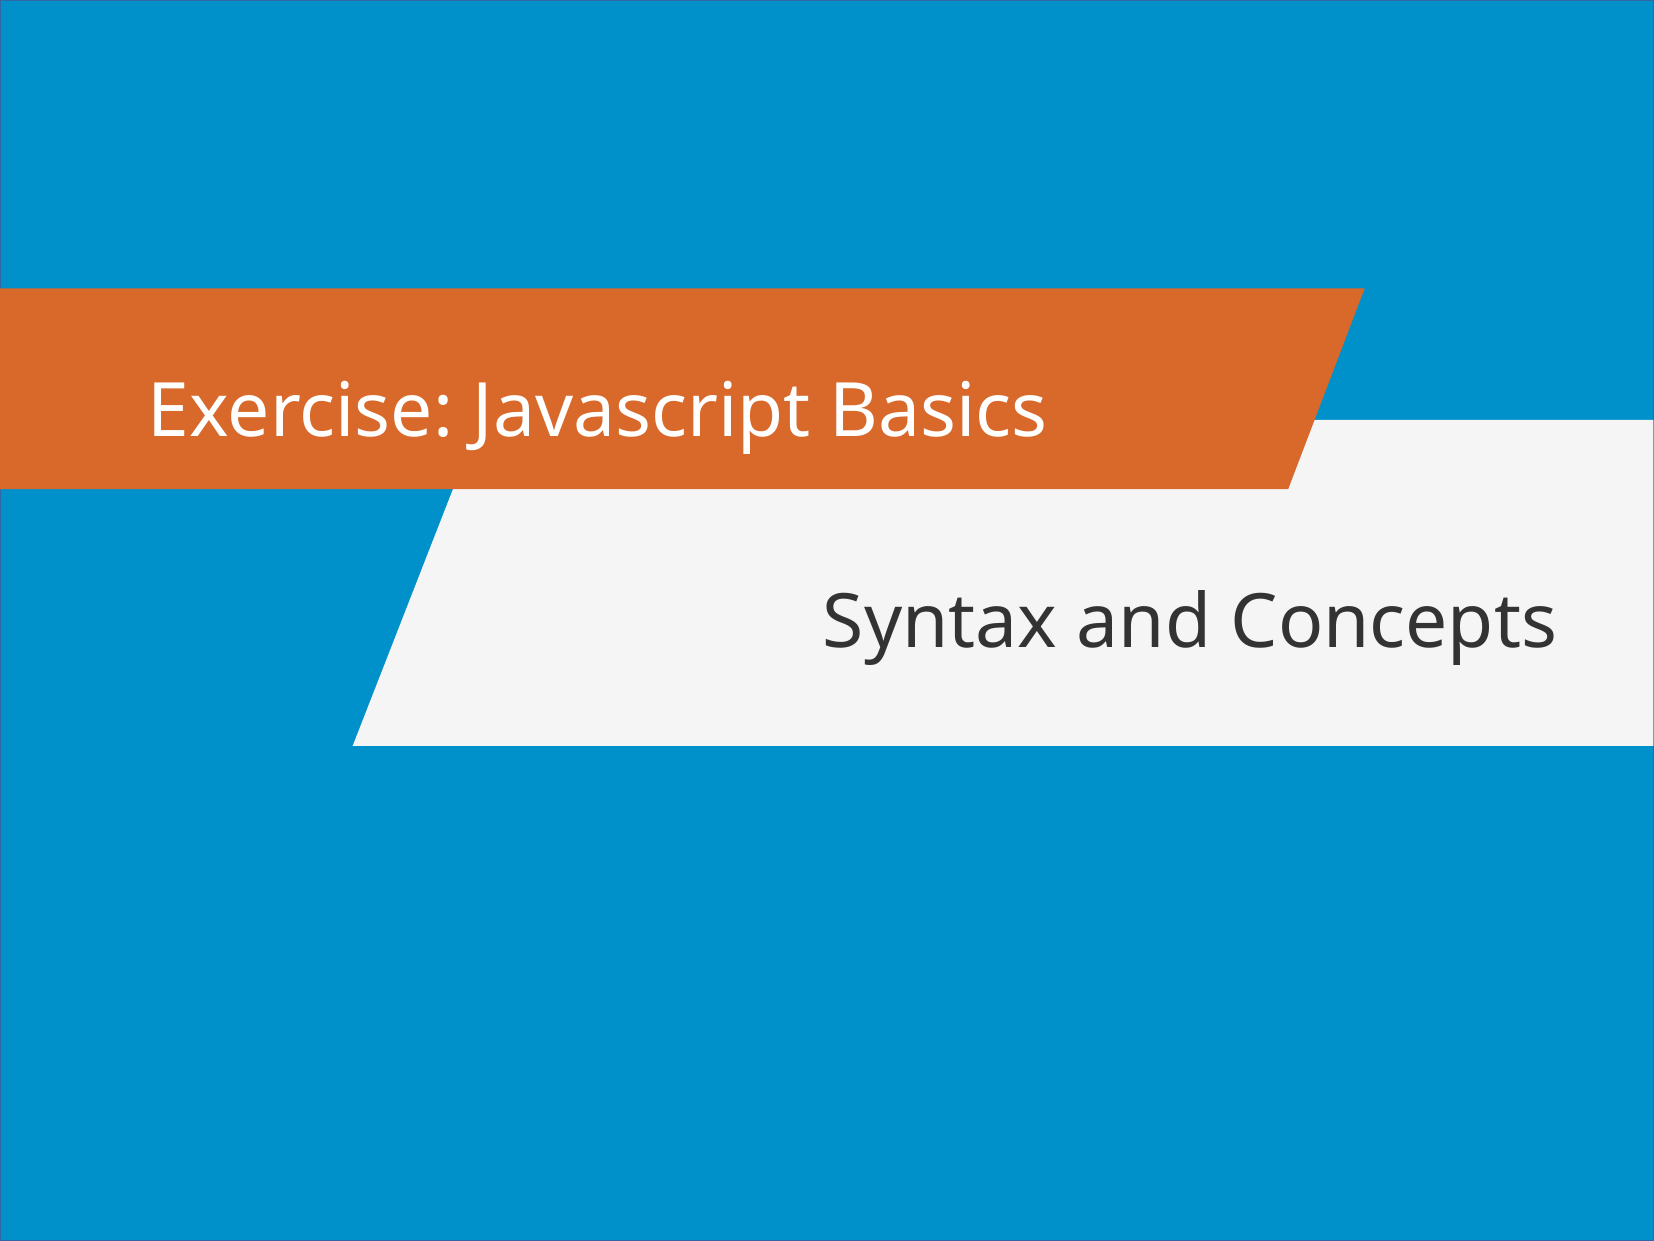

Exercise: Javascript Basics
Syntax and Concepts
6